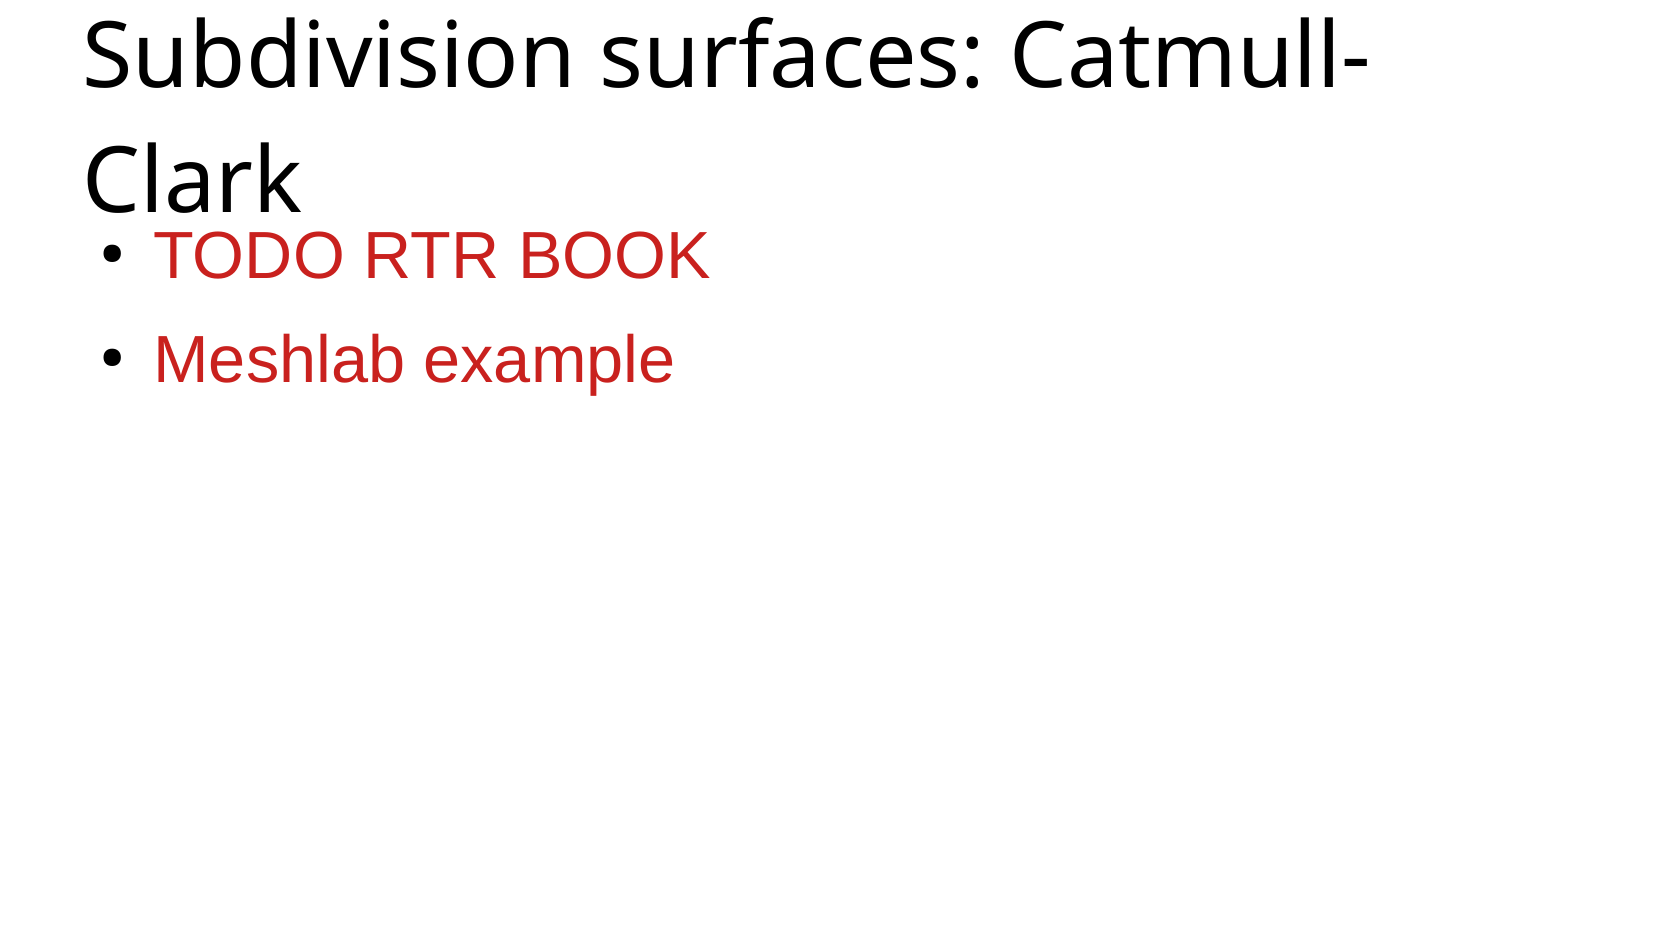

# Subdivision surfaces: Catmull-Clark
TODO RTR BOOK
Meshlab example